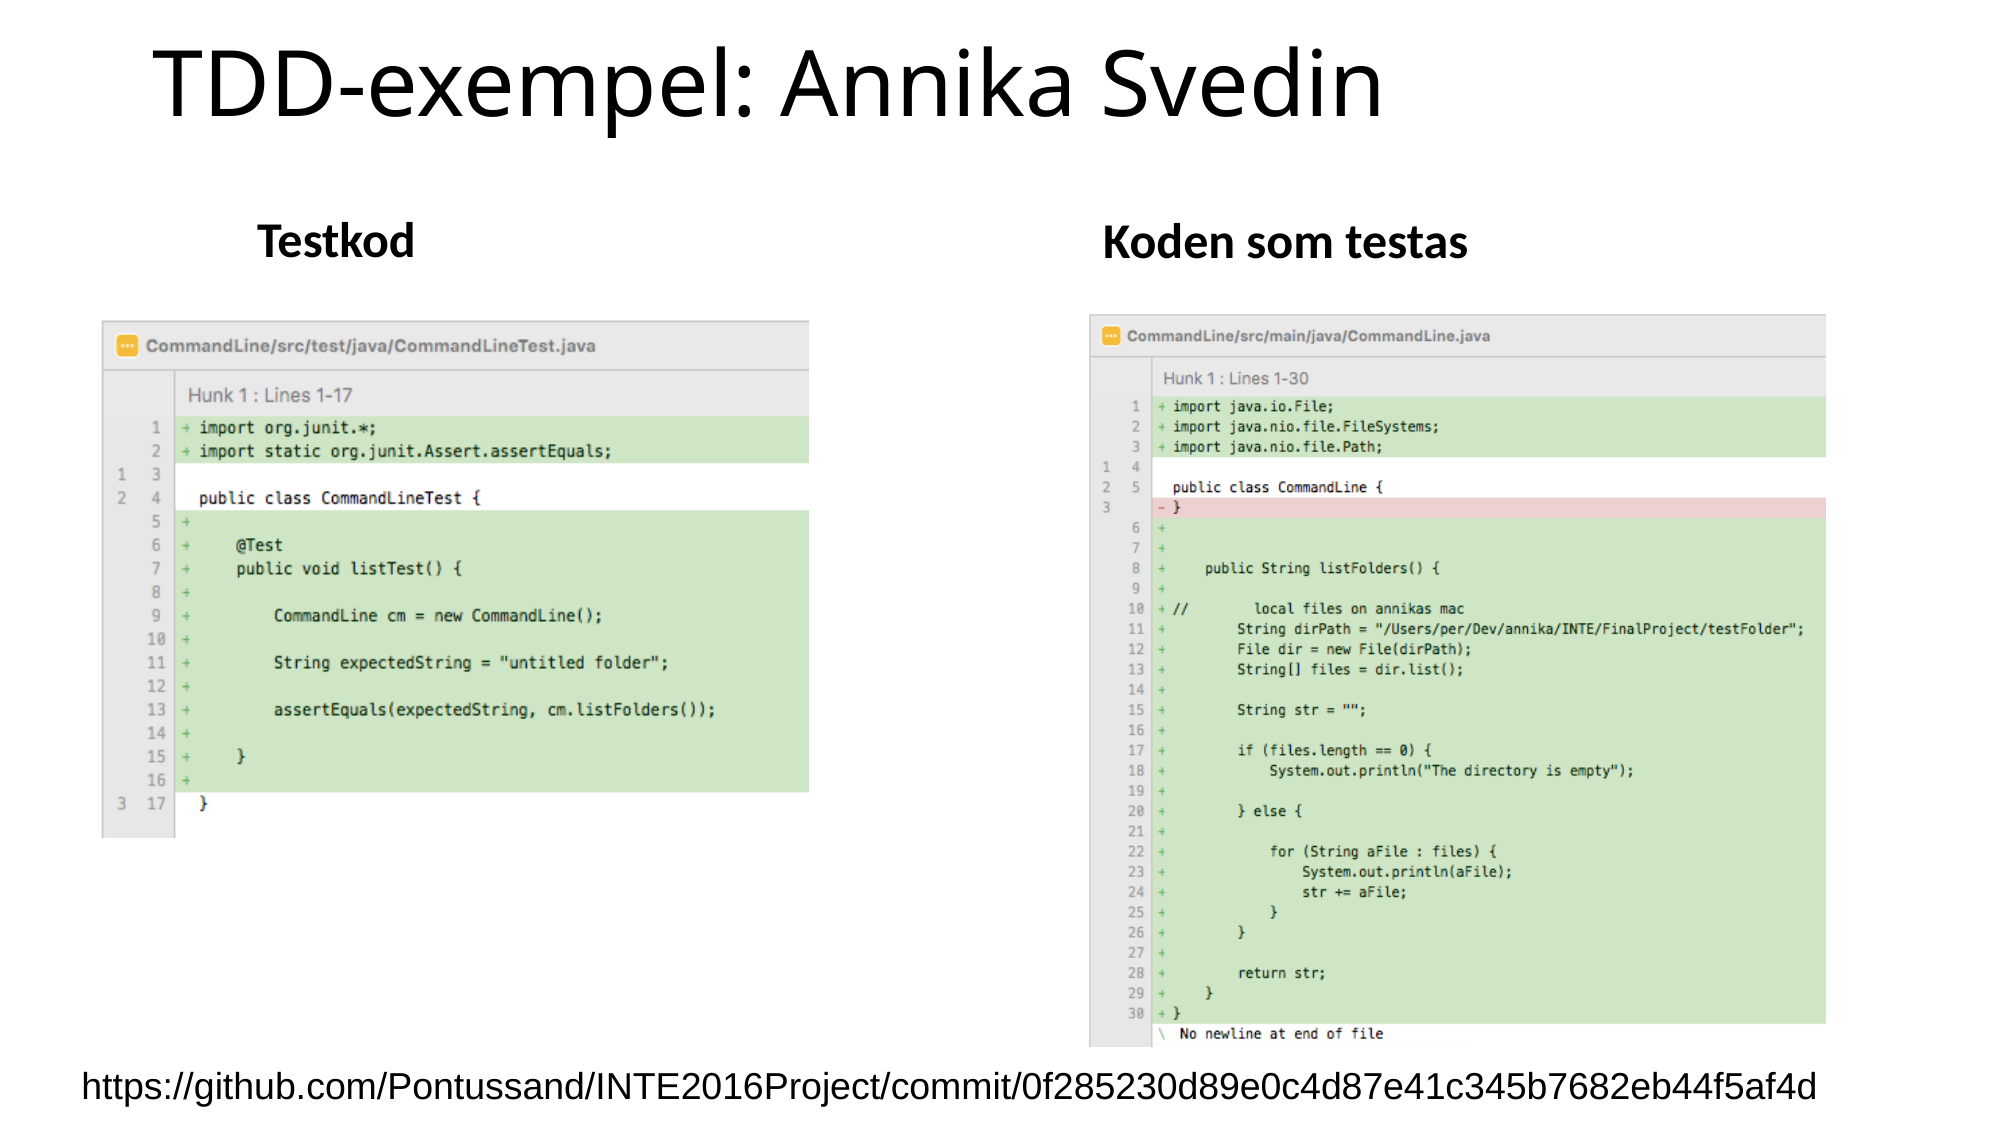

TDD-exempel: Annika Svedin
Testkod
Koden som testas
https://github.com/Pontussand/INTE2016Project/commit/0f285230d89e0c4d87e41c345b7682eb44f5af4d